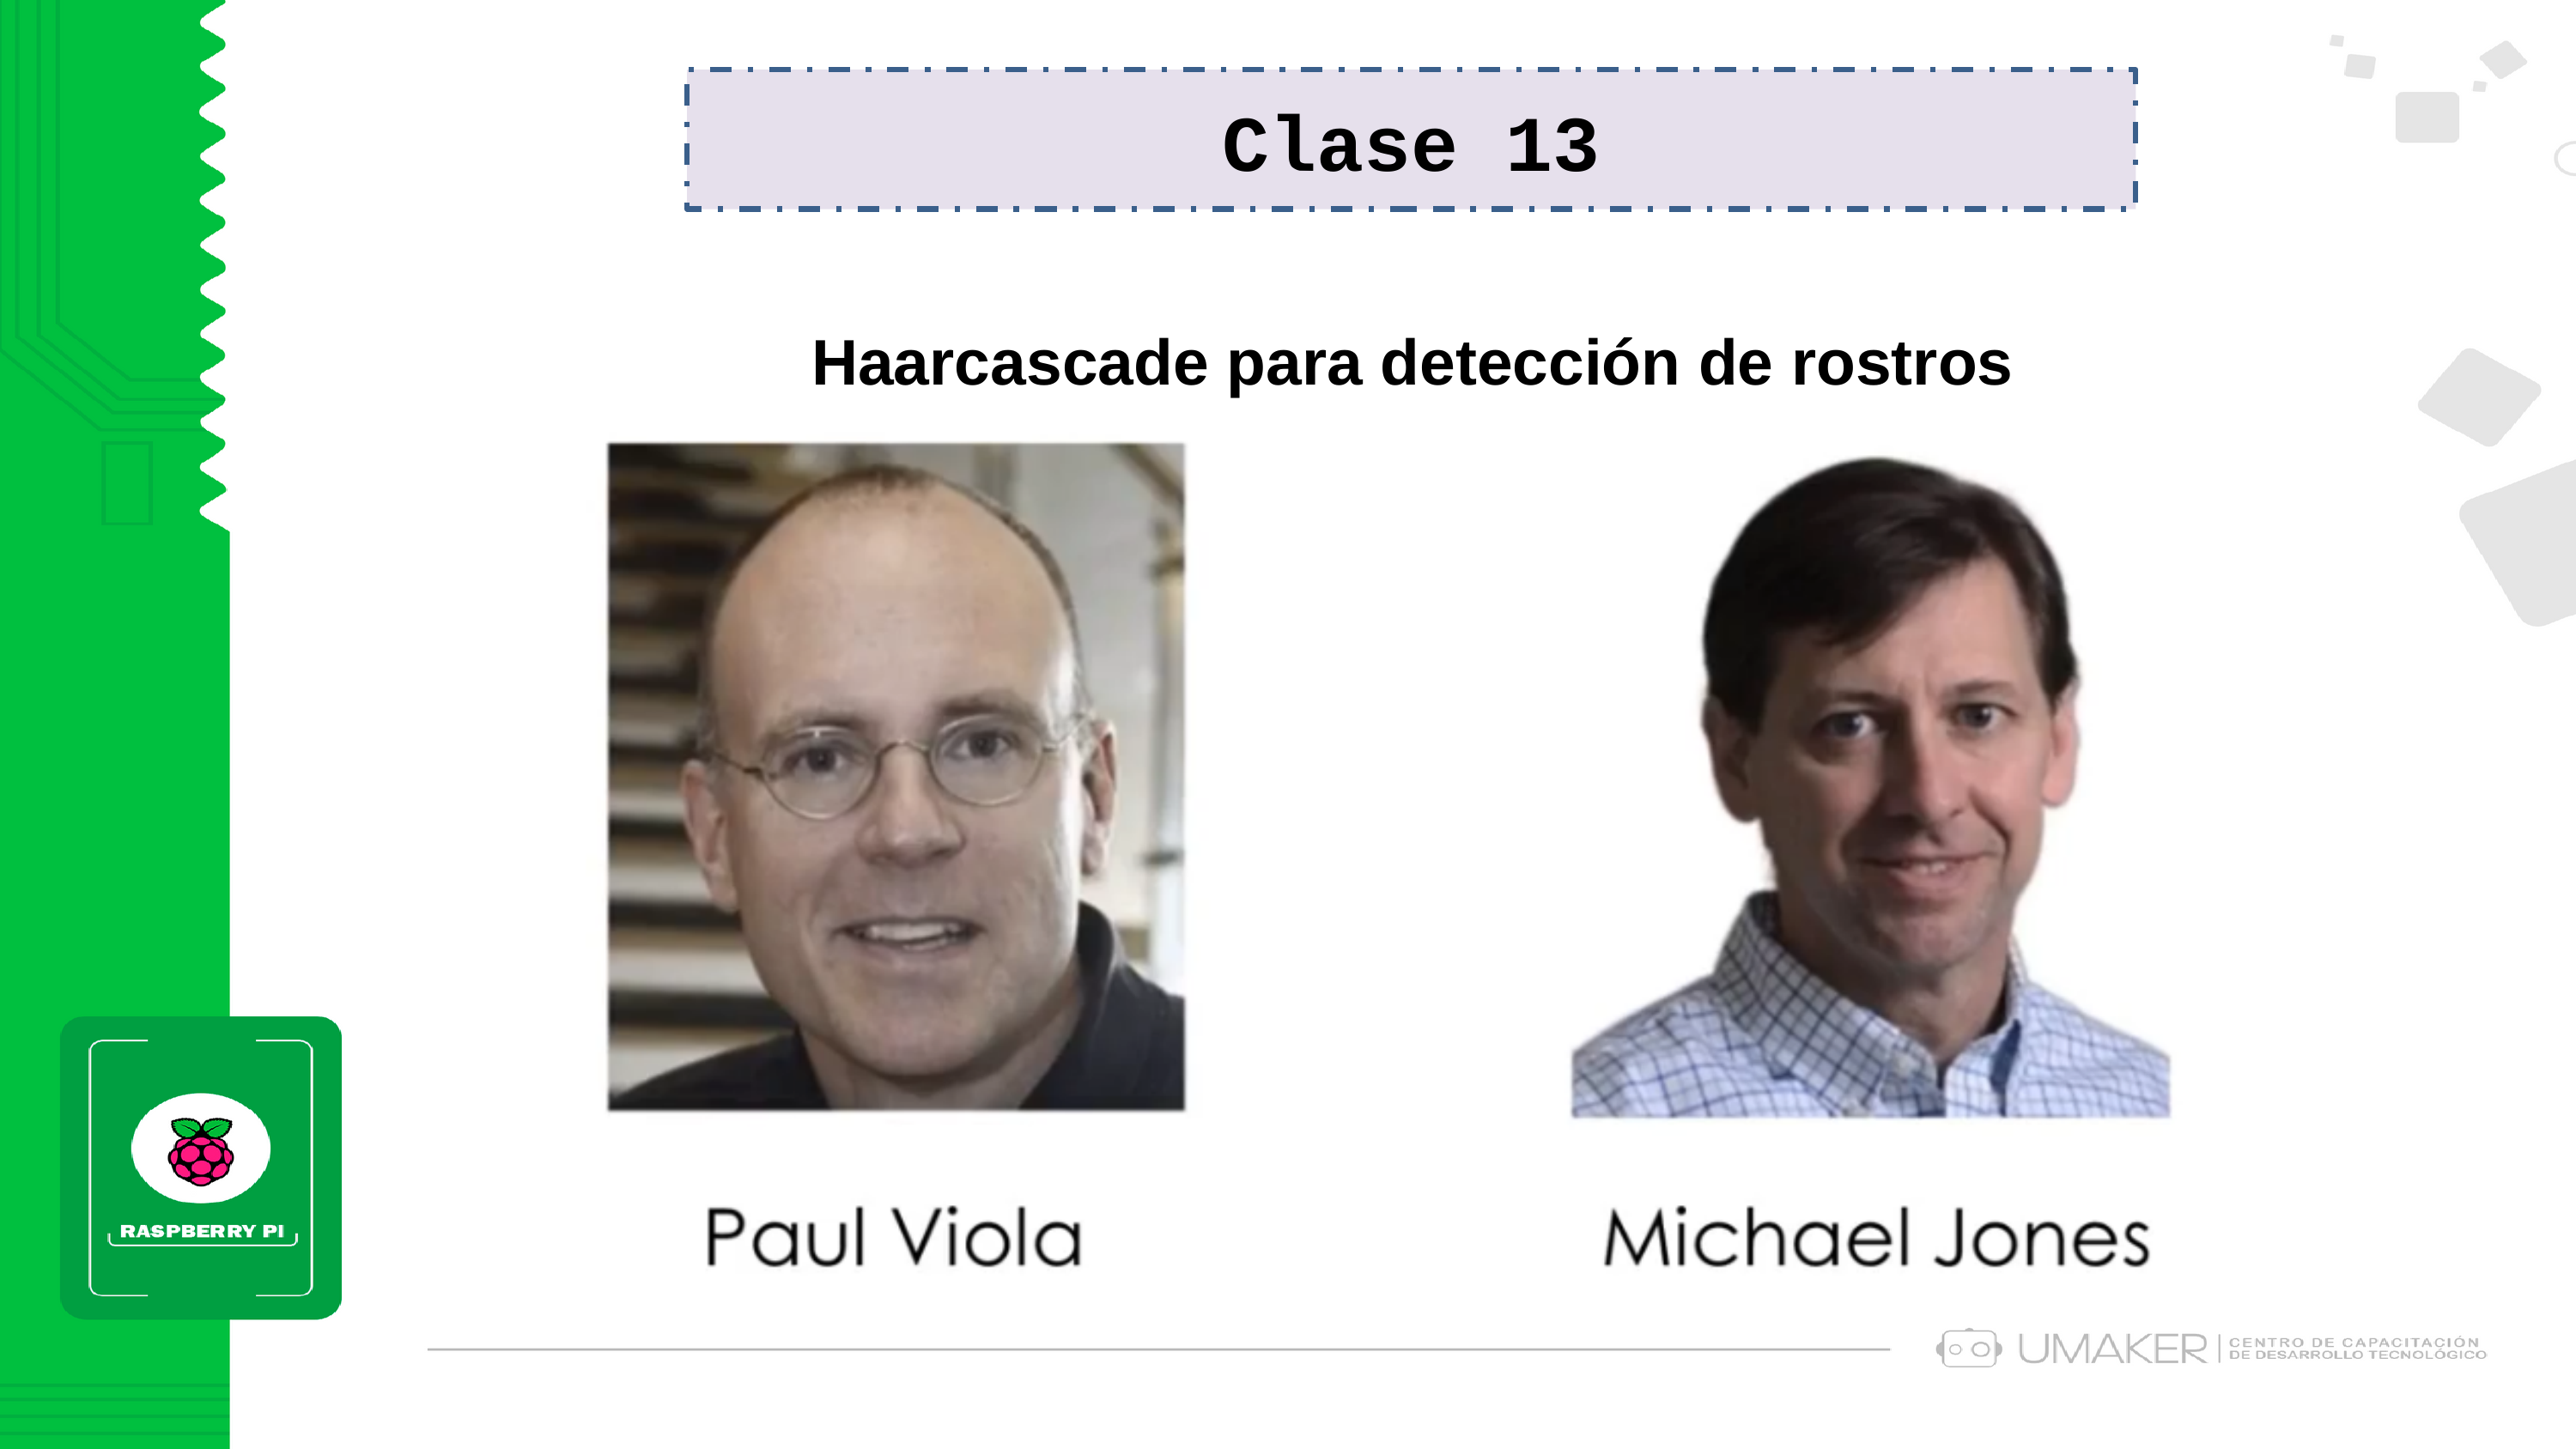

Clase 13
Haarcascade para detección de rostros